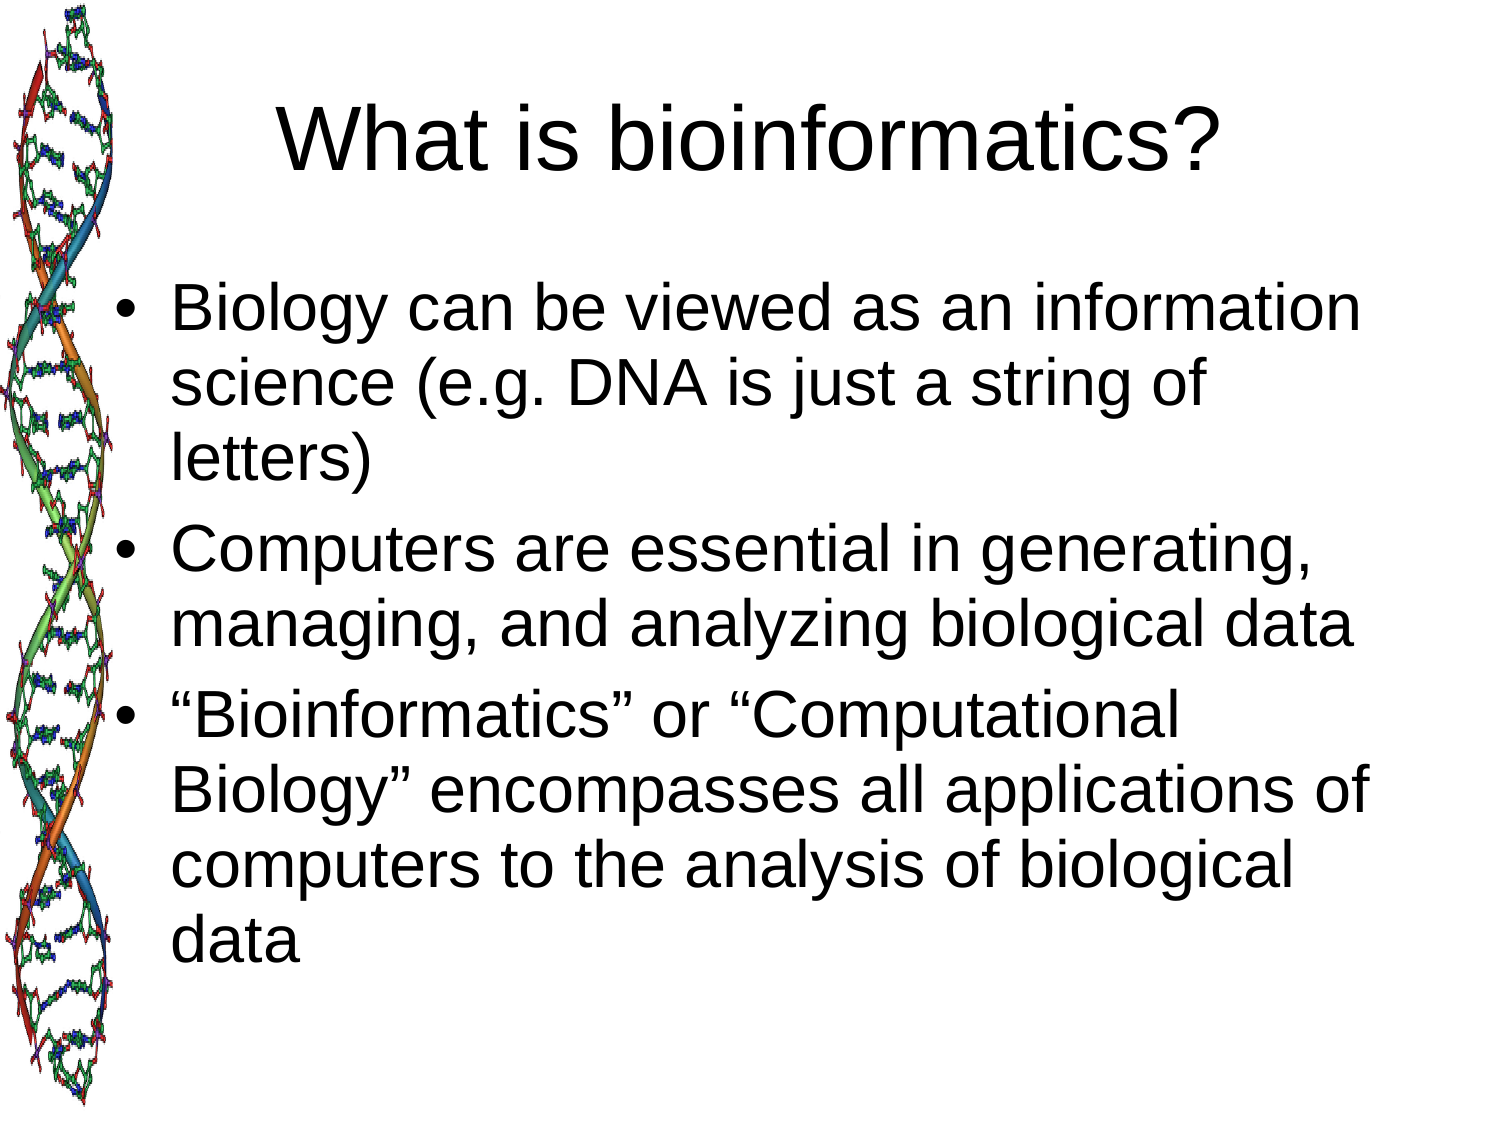

# What is bioinformatics?
Biology can be viewed as an information science (e.g. DNA is just a string of letters)
Computers are essential in generating, managing, and analyzing biological data
“Bioinformatics” or “Computational Biology” encompasses all applications of computers to the analysis of biological data